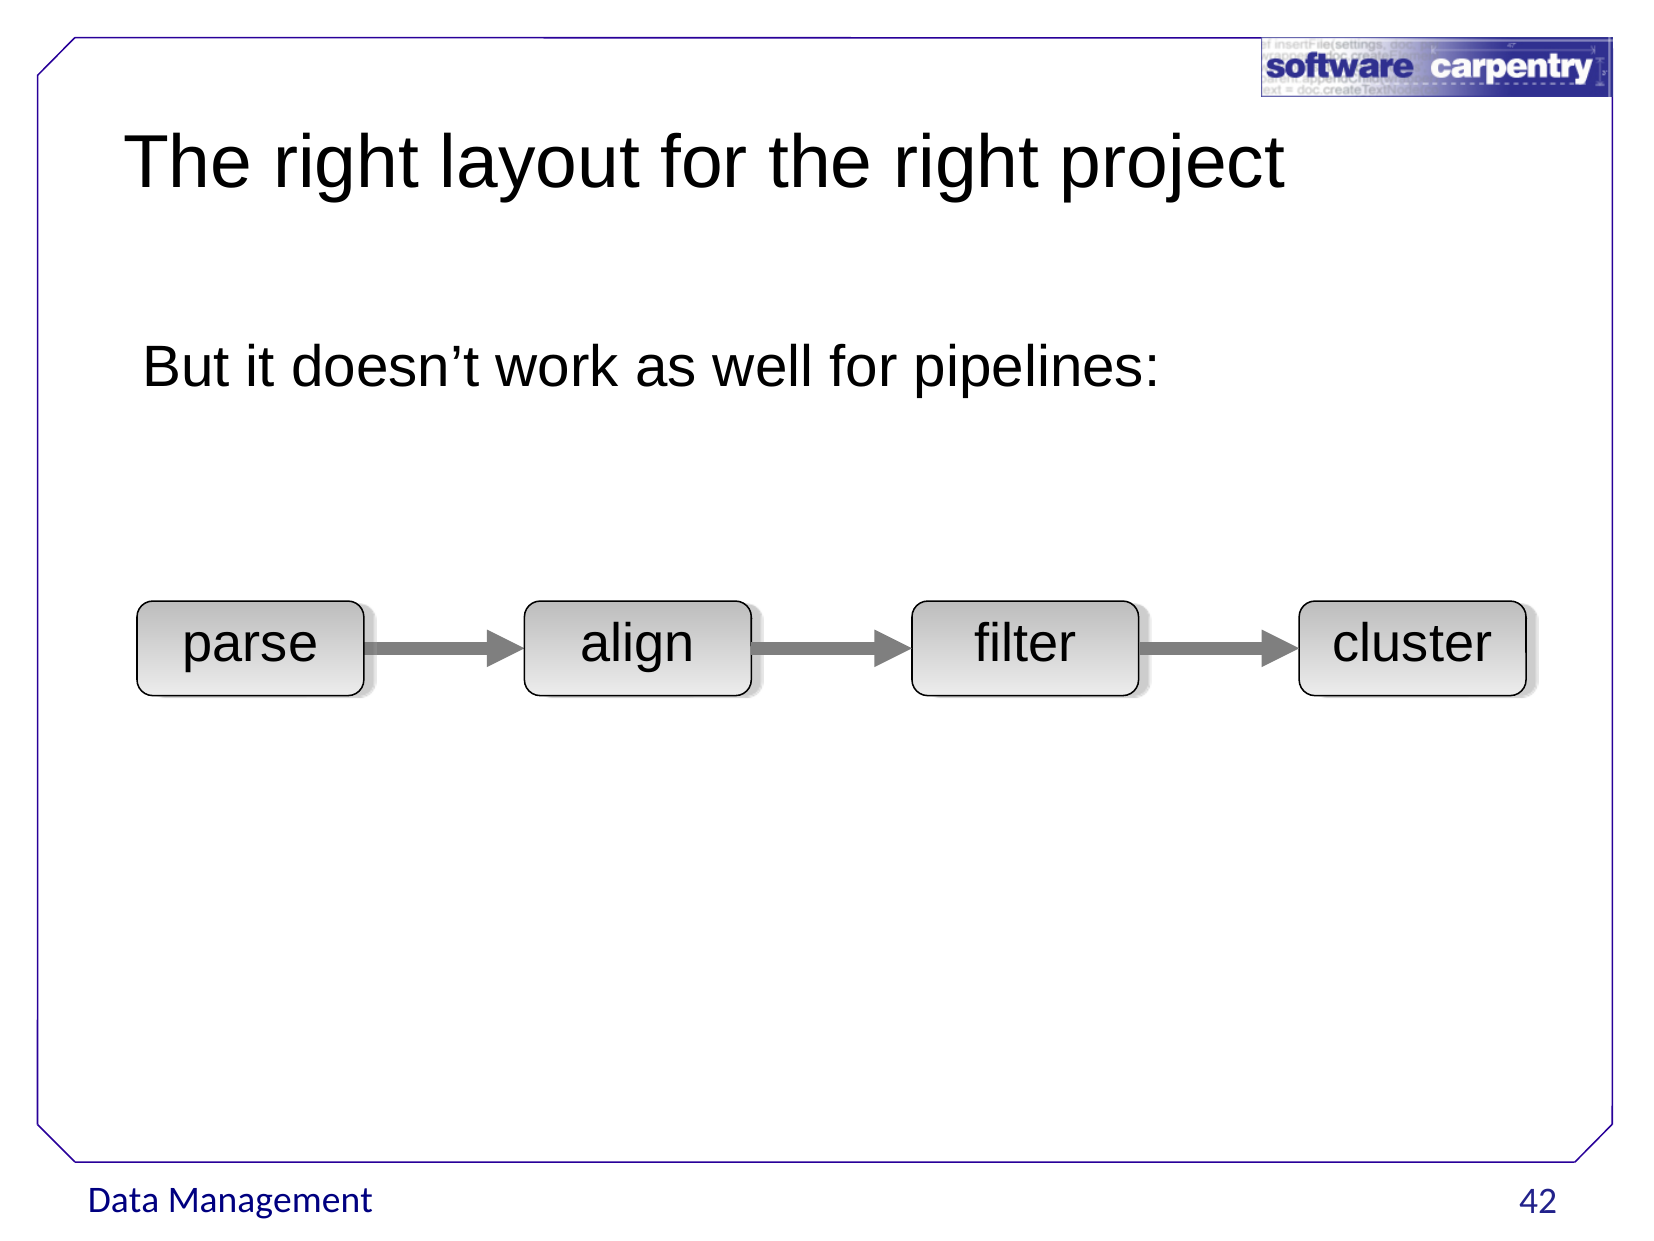

The right layout for the right project
But it doesn’t work as well for pipelines:
parse
align
filter
cluster